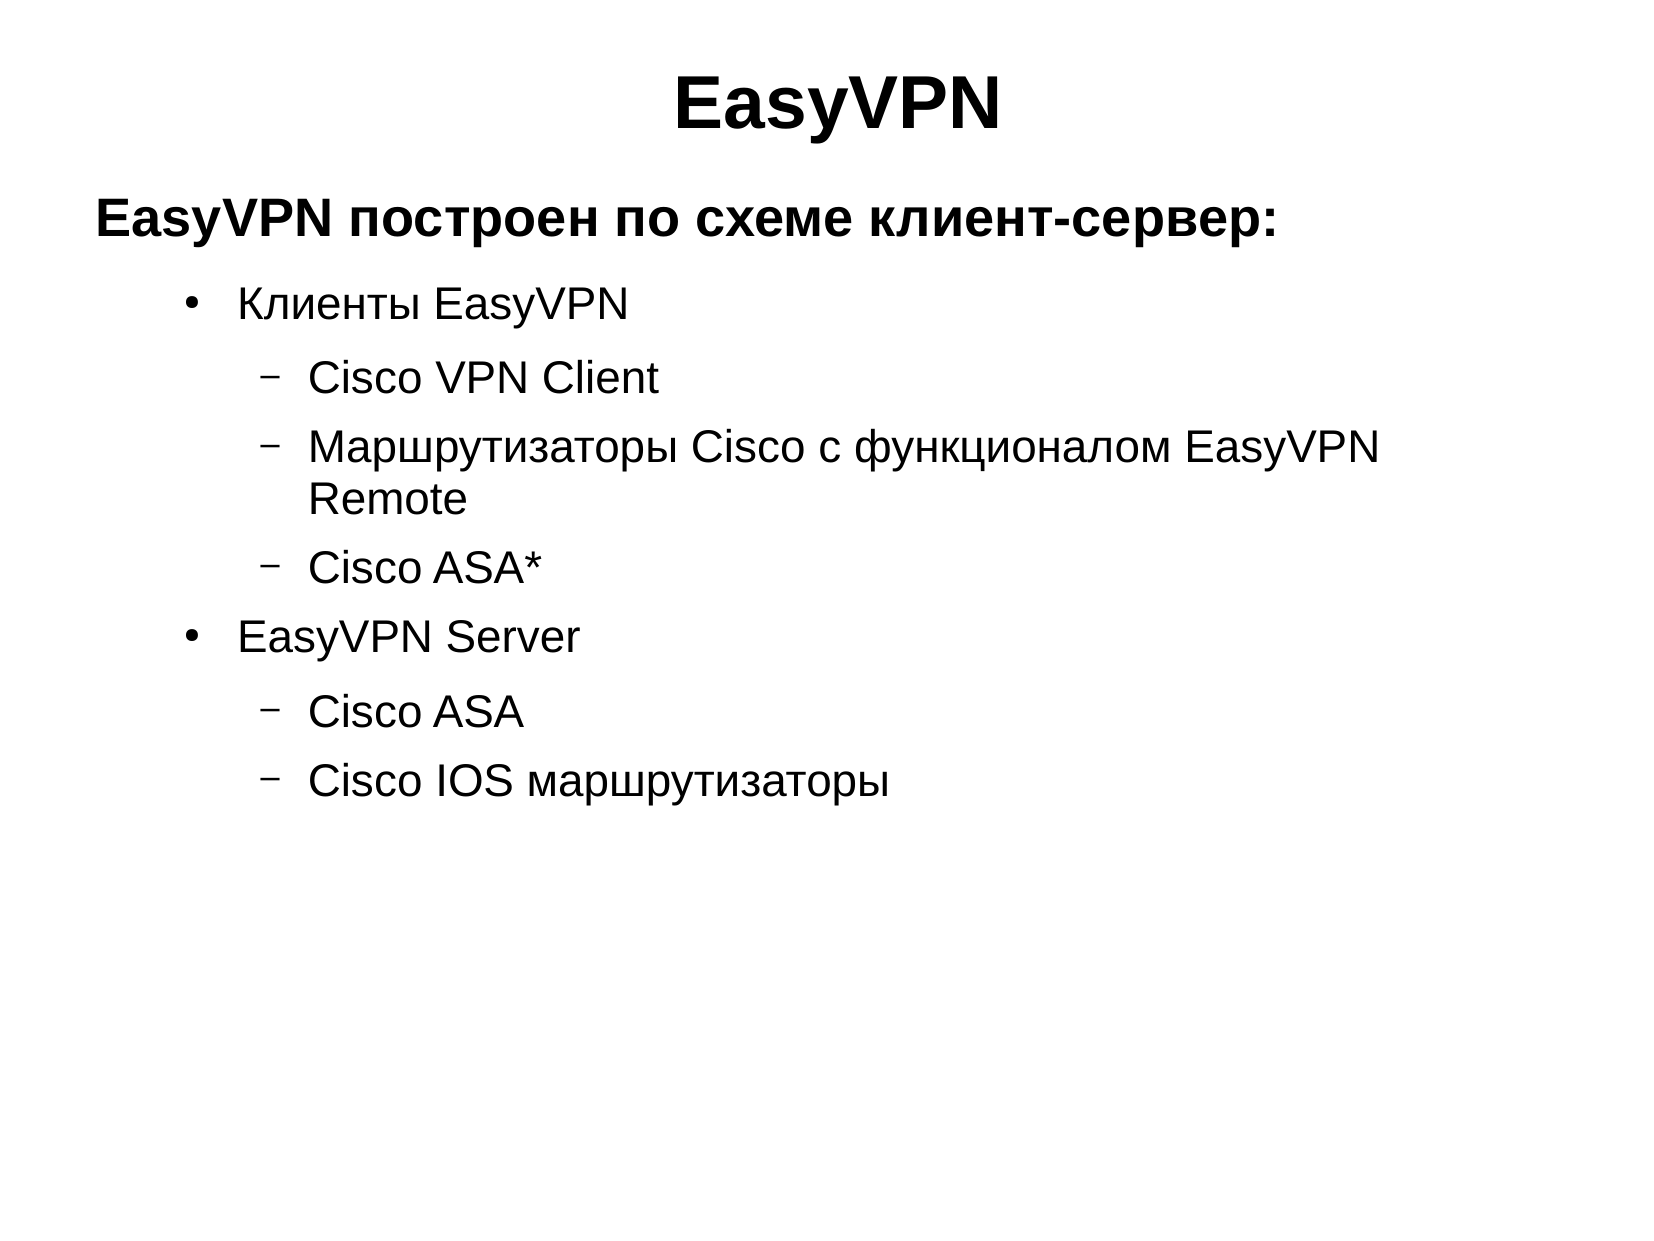

EasyVPN
# EasyVPN построен по схеме клиент-сервер:
Клиенты EasyVPN
Cisco VPN Client
Маршрутизаторы Cisco с функционалом EasyVPN Remote
Cisco ASA*
EasyVPN Server
Cisco ASA
Cisco IOS маршрутизаторы